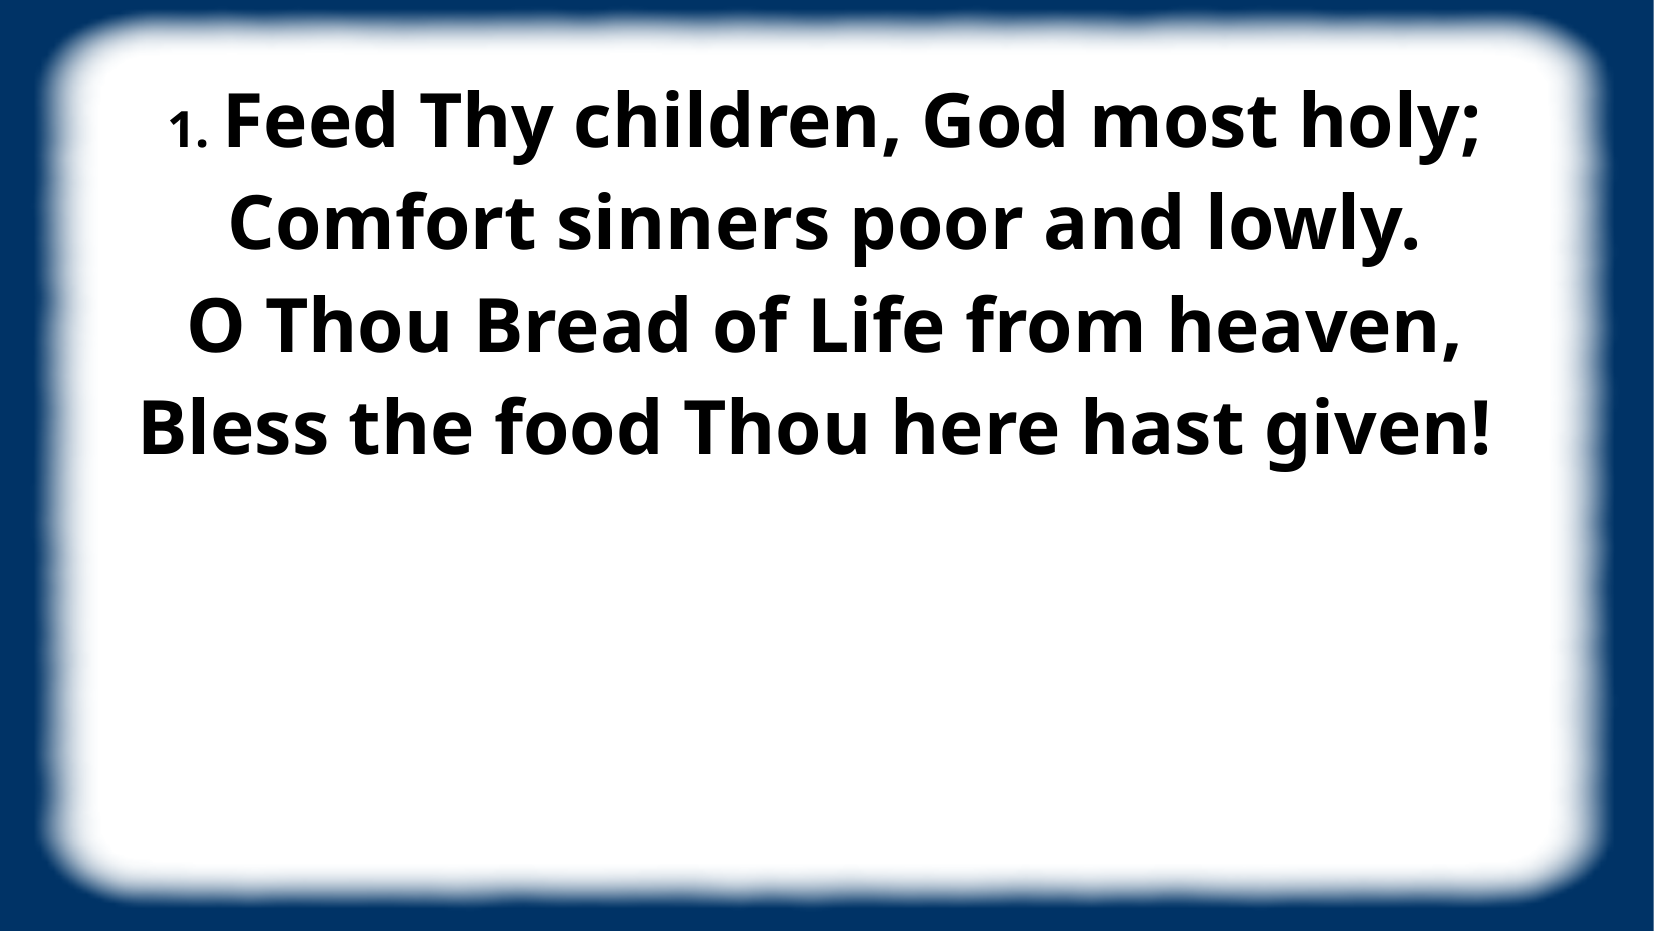

1. Feed Thy children, God most holy;
Comfort sinners poor and lowly.
O Thou Bread of Life from heaven,
Bless the food Thou here hast given!